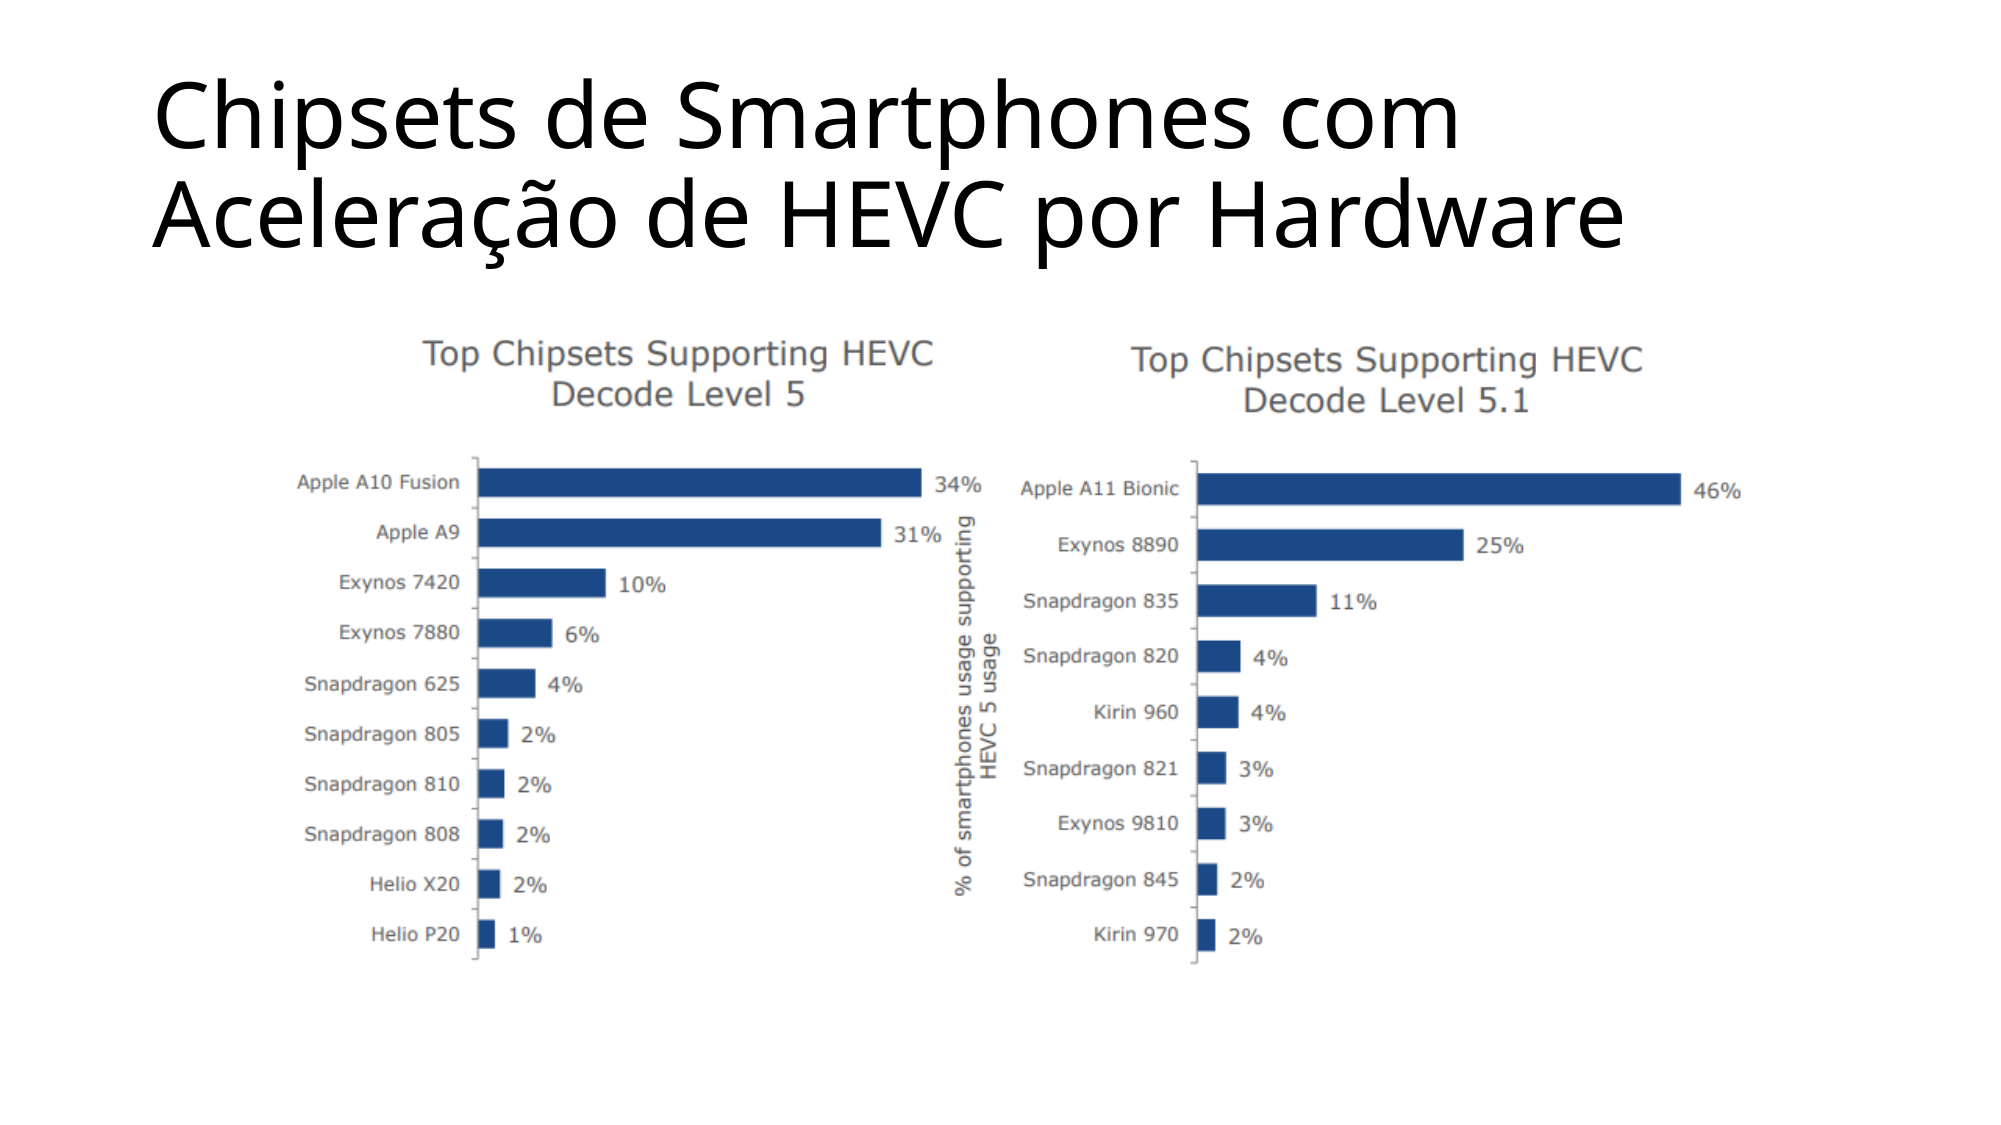

# Chipsets de Smartphones com Aceleração de HEVC por Hardware